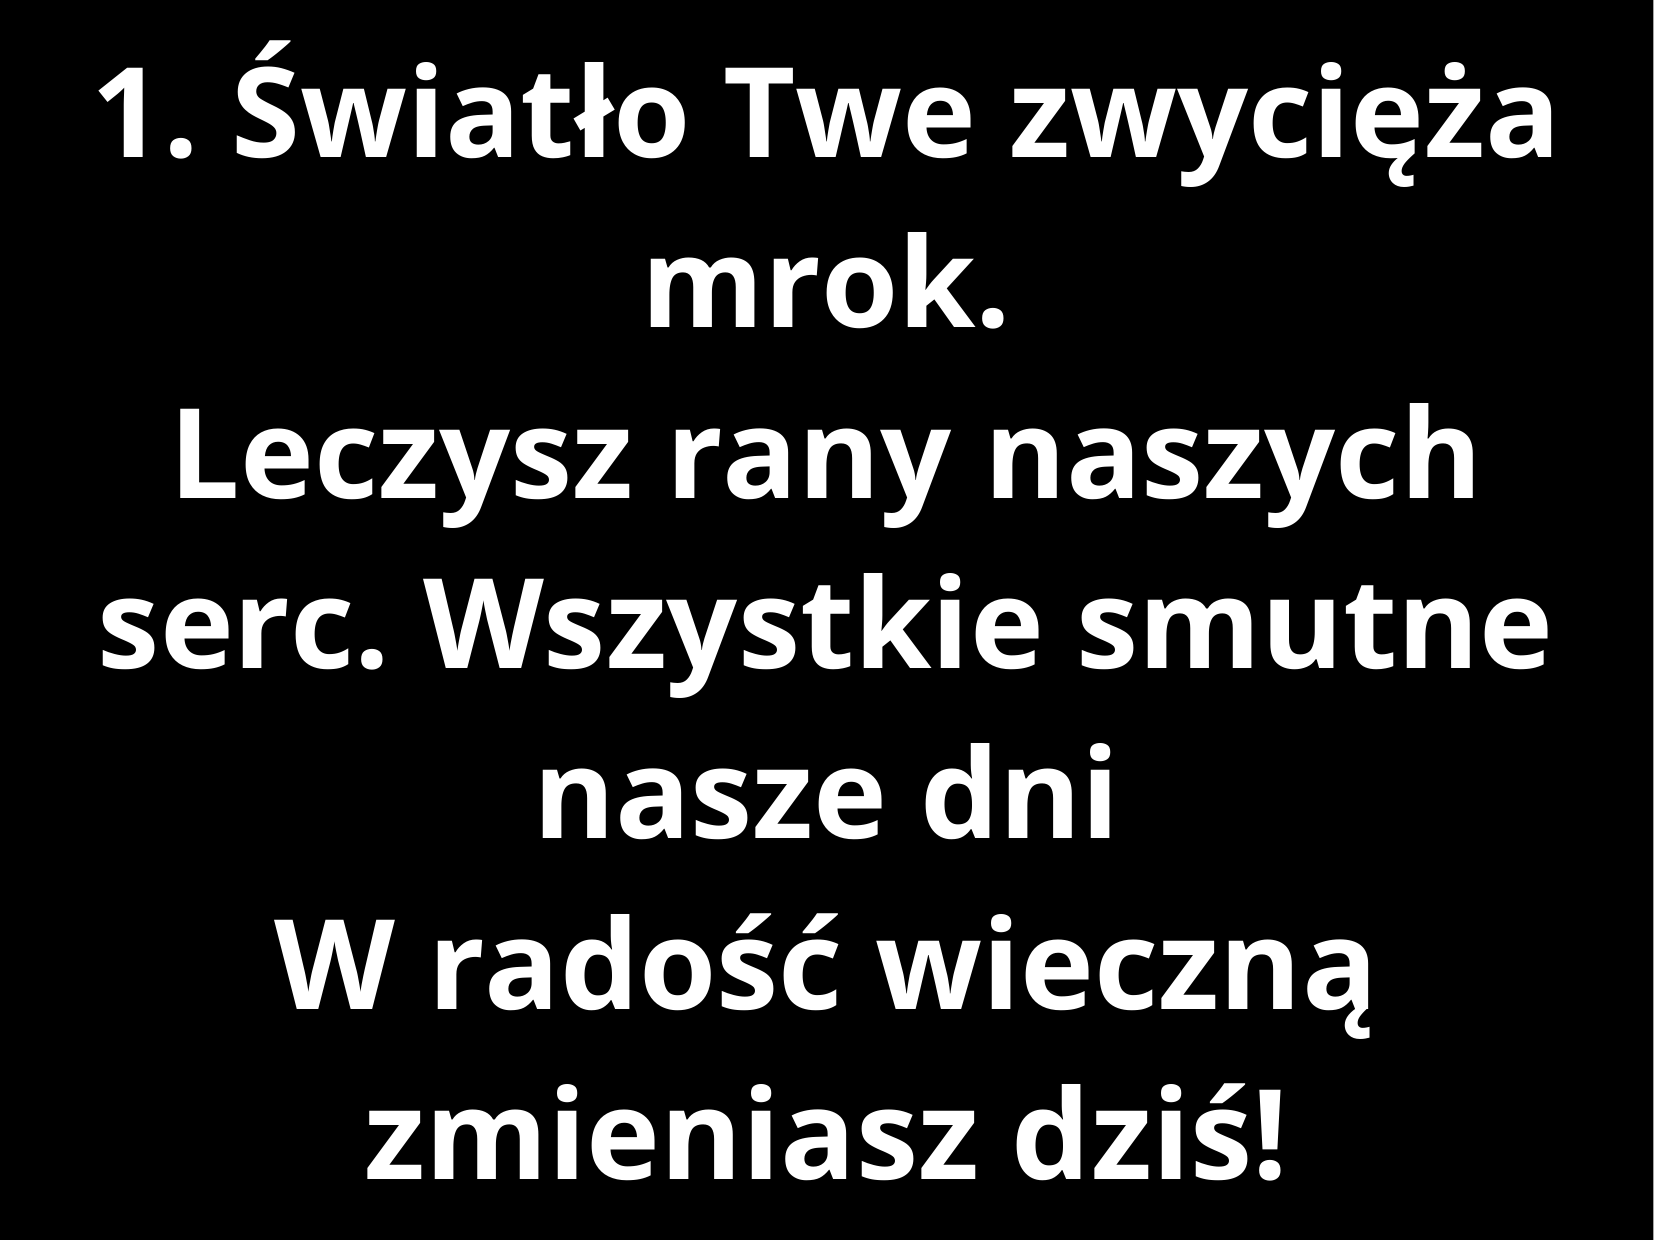

# 1. Światło Twe zwycięża mrok. Leczysz rany naszych serc. Wszystkie smutne nasze dni W radość wieczną zmieniasz dziś!